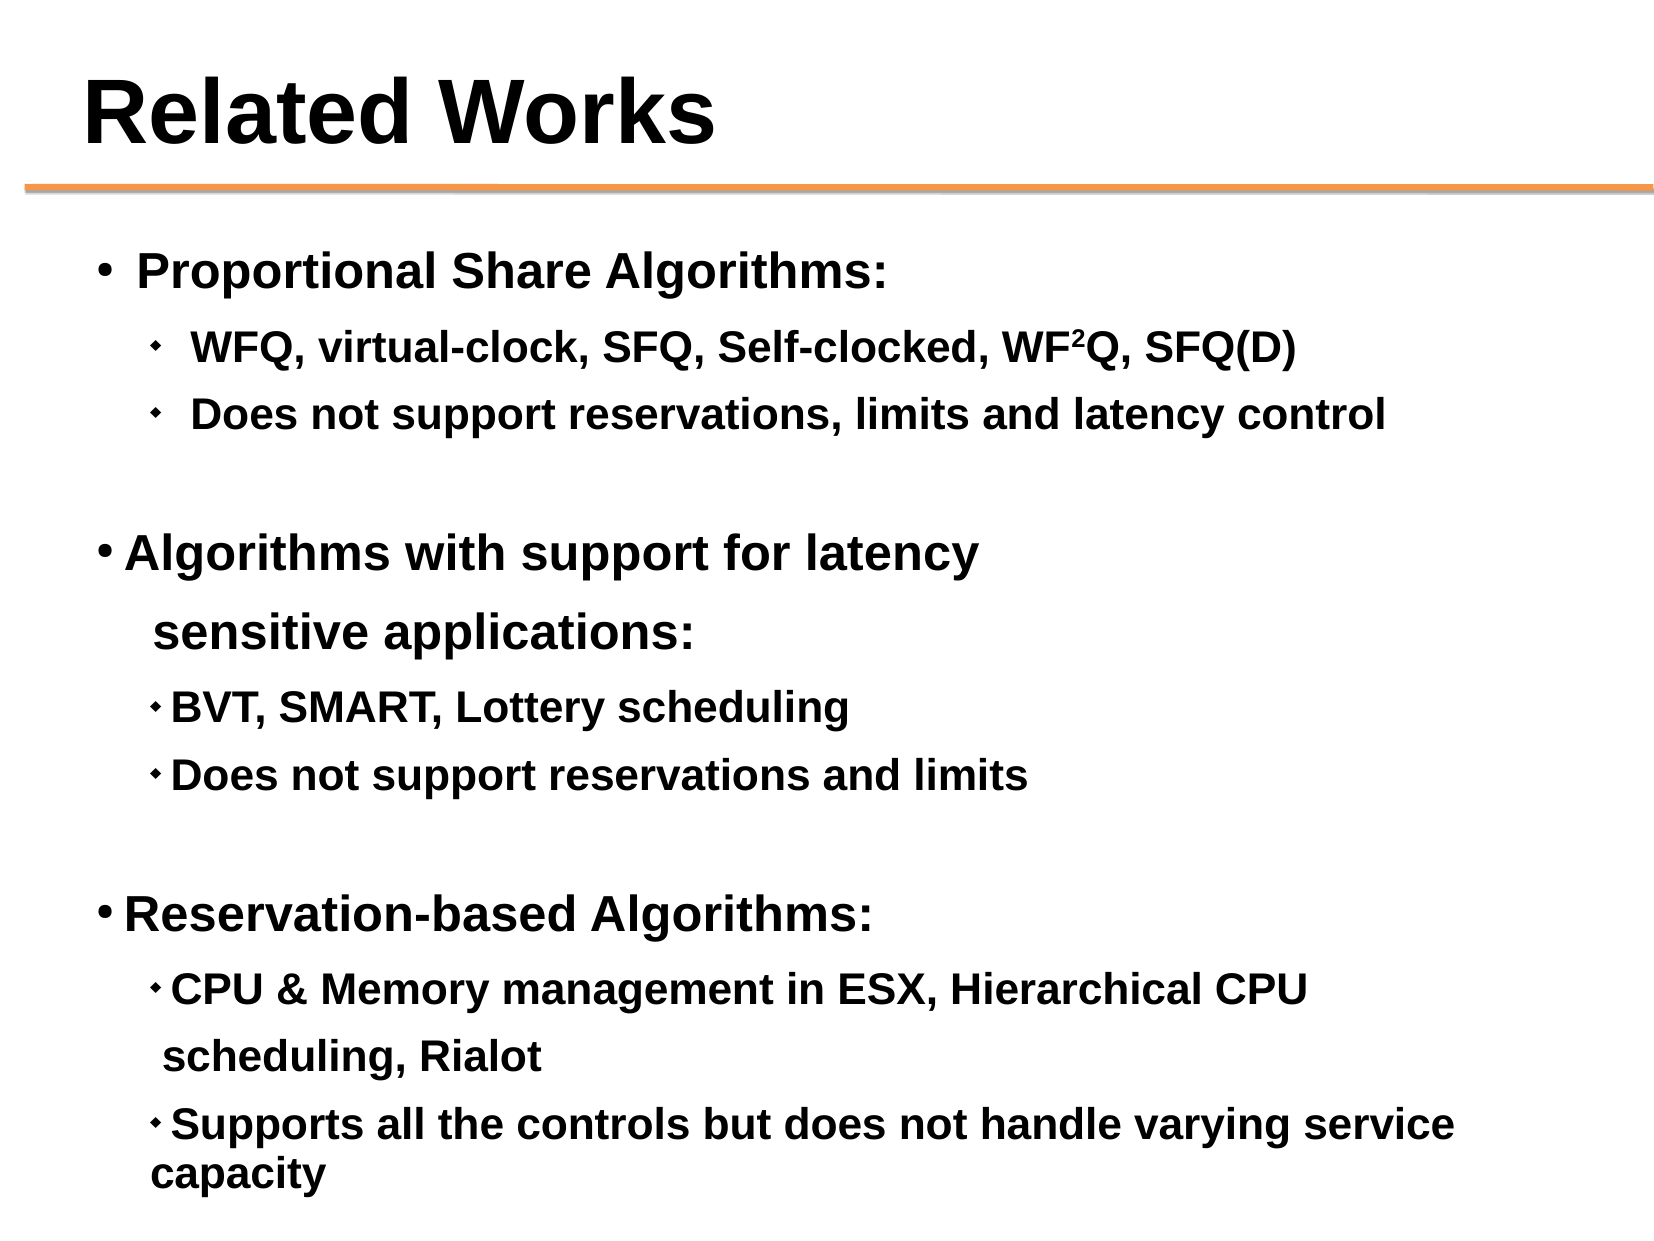

# Related Works
Proportional Share Algorithms:
WFQ, virtual-clock, SFQ, Self-clocked, WF2Q, SFQ(D)
Does not support reservations, limits and latency control
 Algorithms with support for latency
	sensitive applications:
 BVT, SMART, Lottery scheduling
 Does not support reservations and limits
 Reservation-based Algorithms:
 CPU & Memory management in ESX, Hierarchical CPU
scheduling, Rialot
 Supports all the controls but does not handle varying service capacity